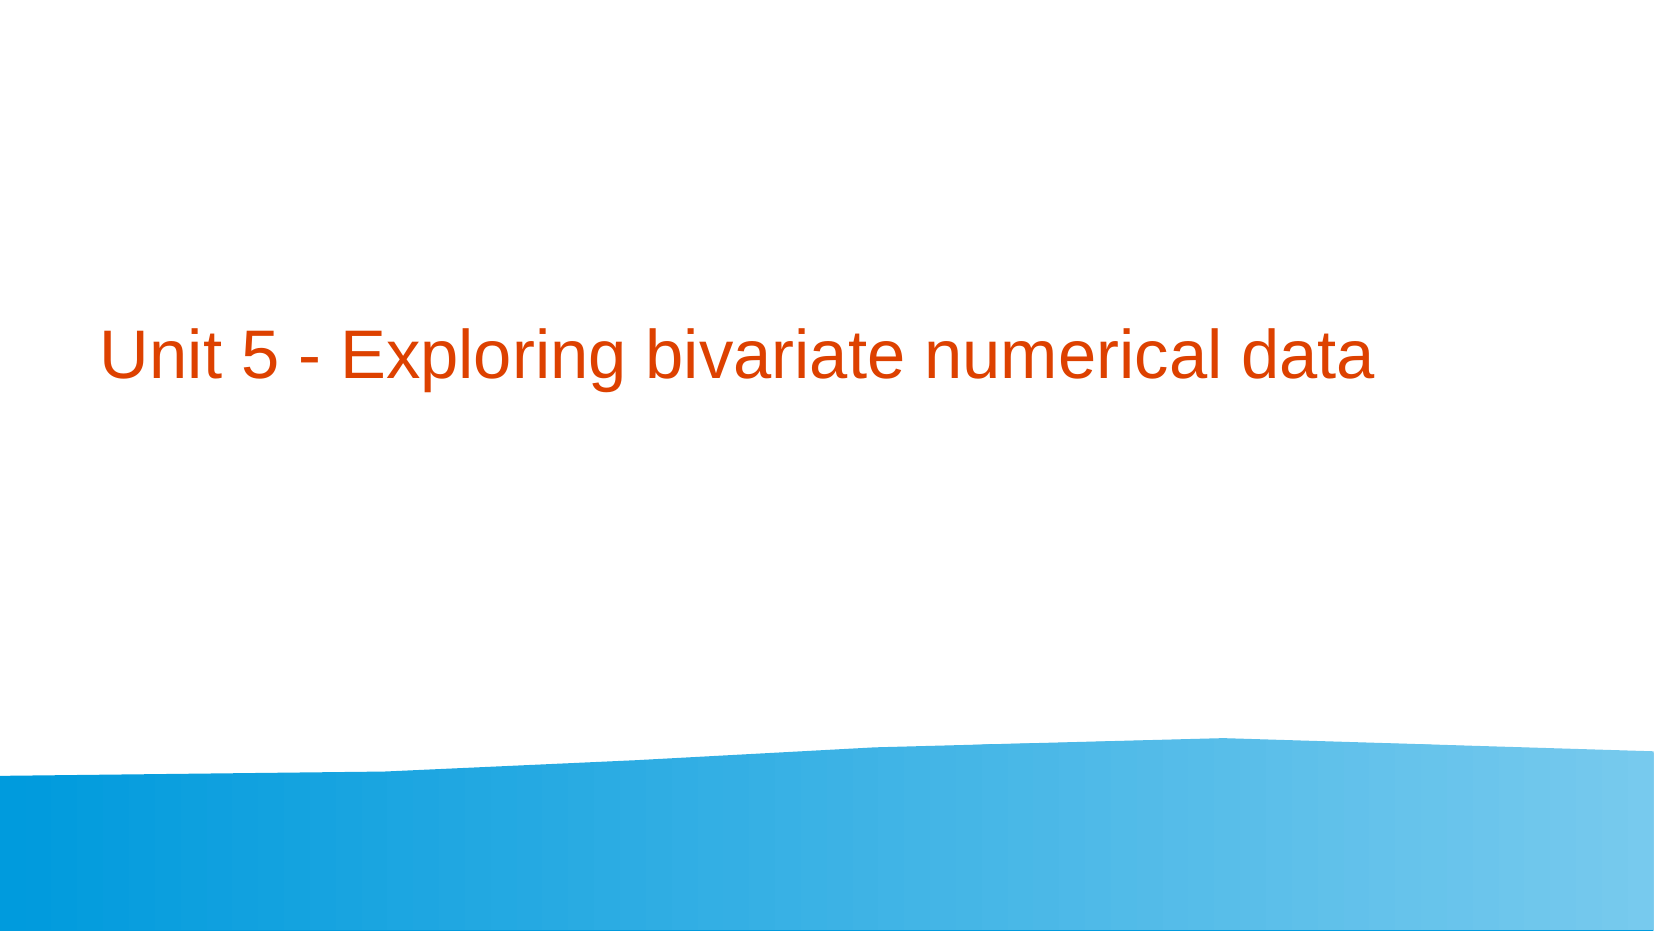

# Unit 5 - Exploring bivariate numerical data